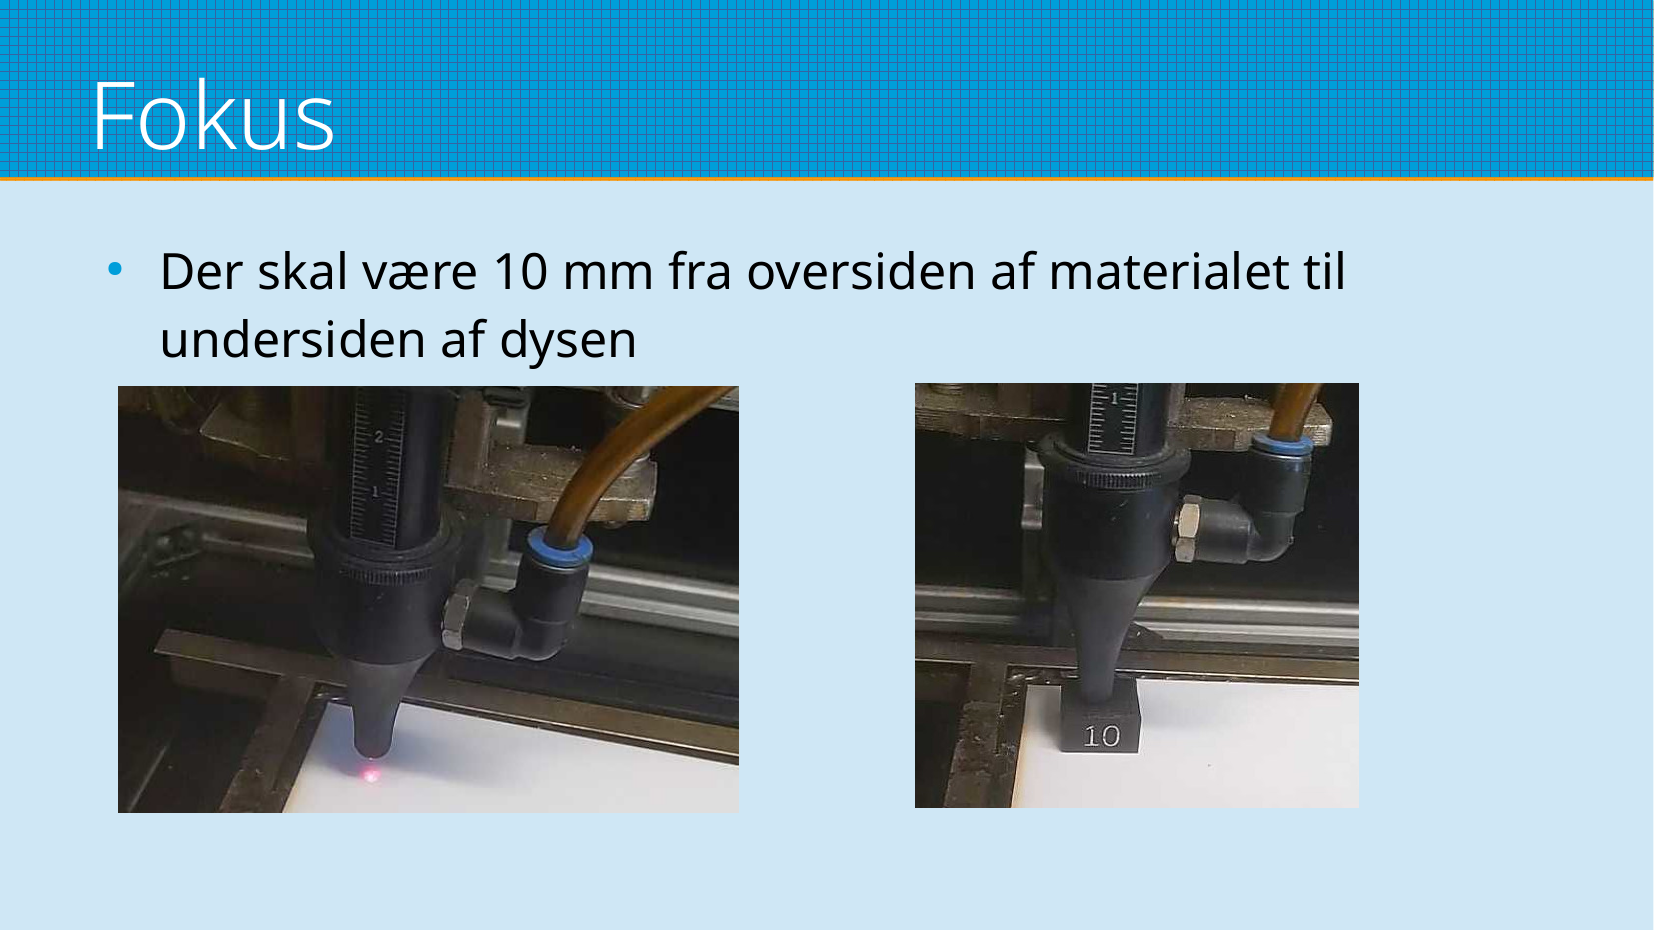

# Fokus
Der skal være 10 mm fra oversiden af materialet til undersiden af dysen